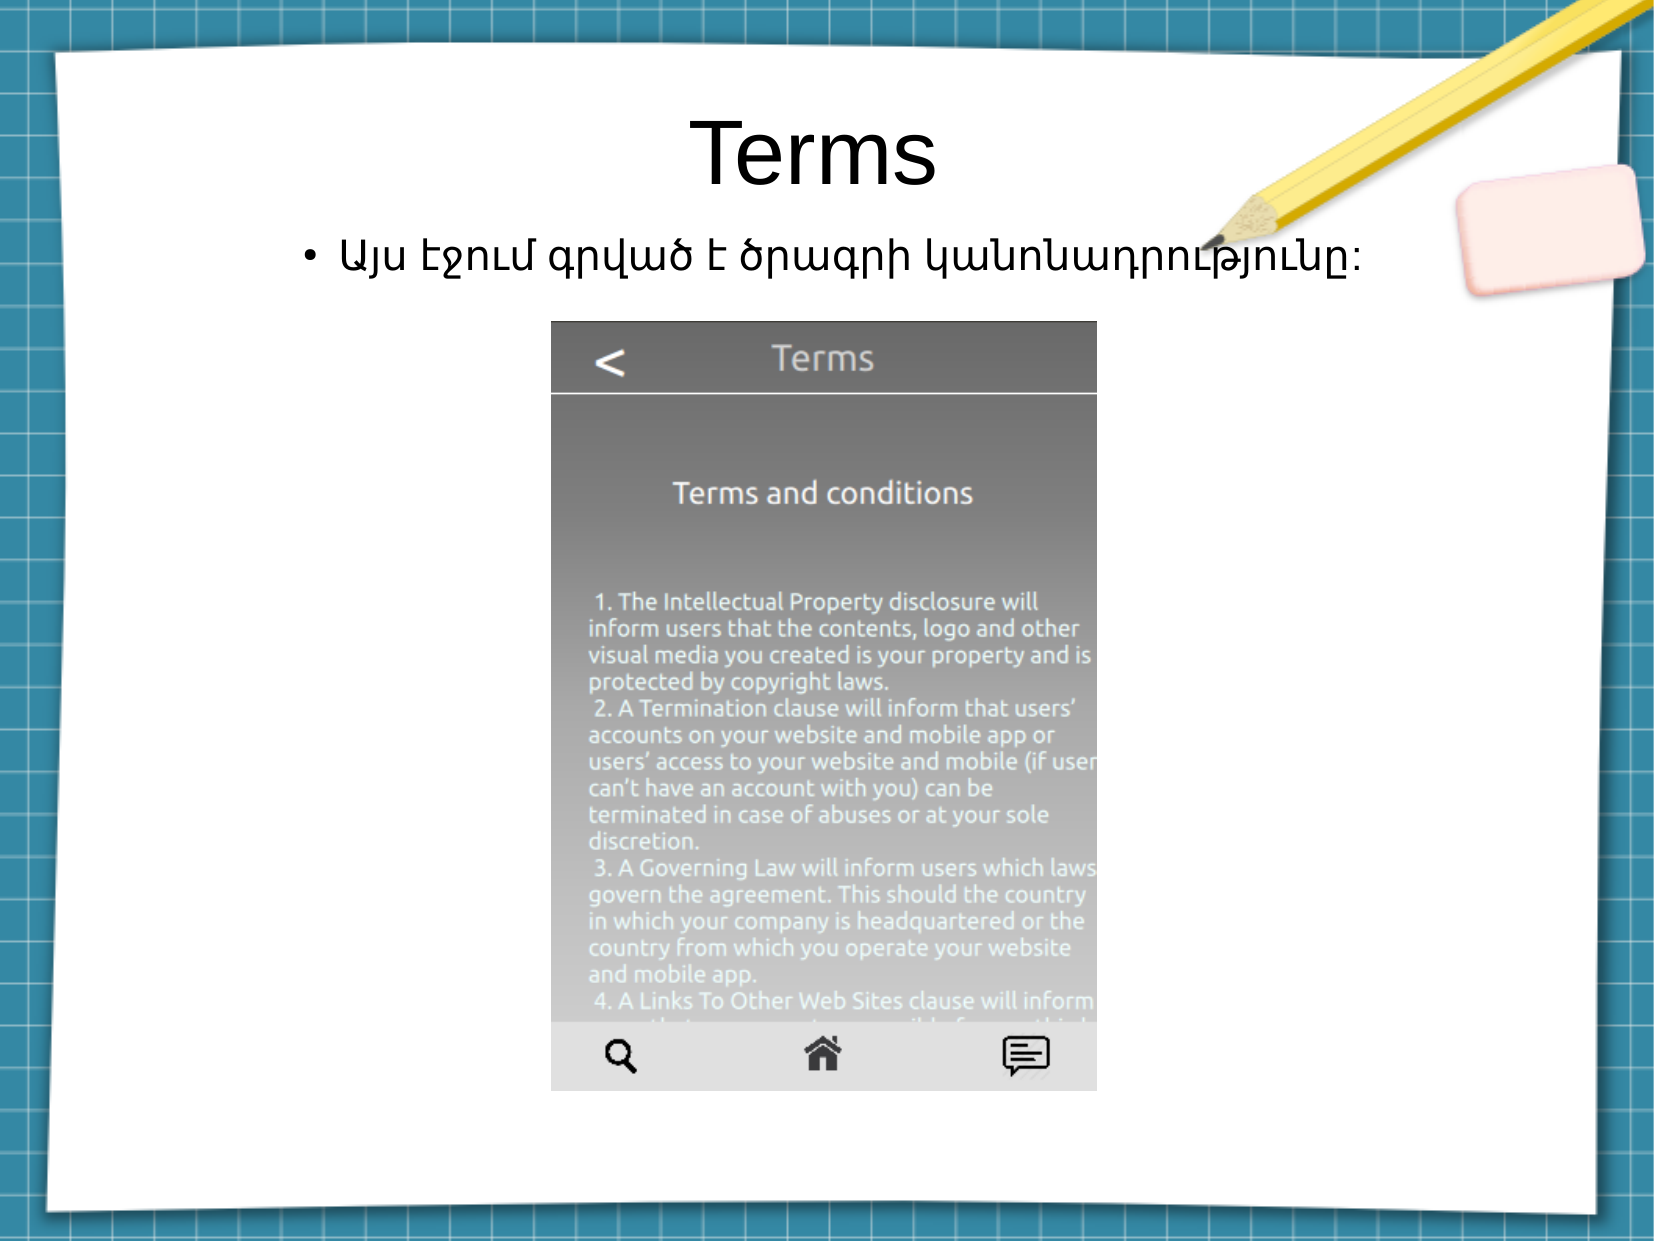

# Terms
Այս էջում գրված է ծրագրի կանոնադրությունը: